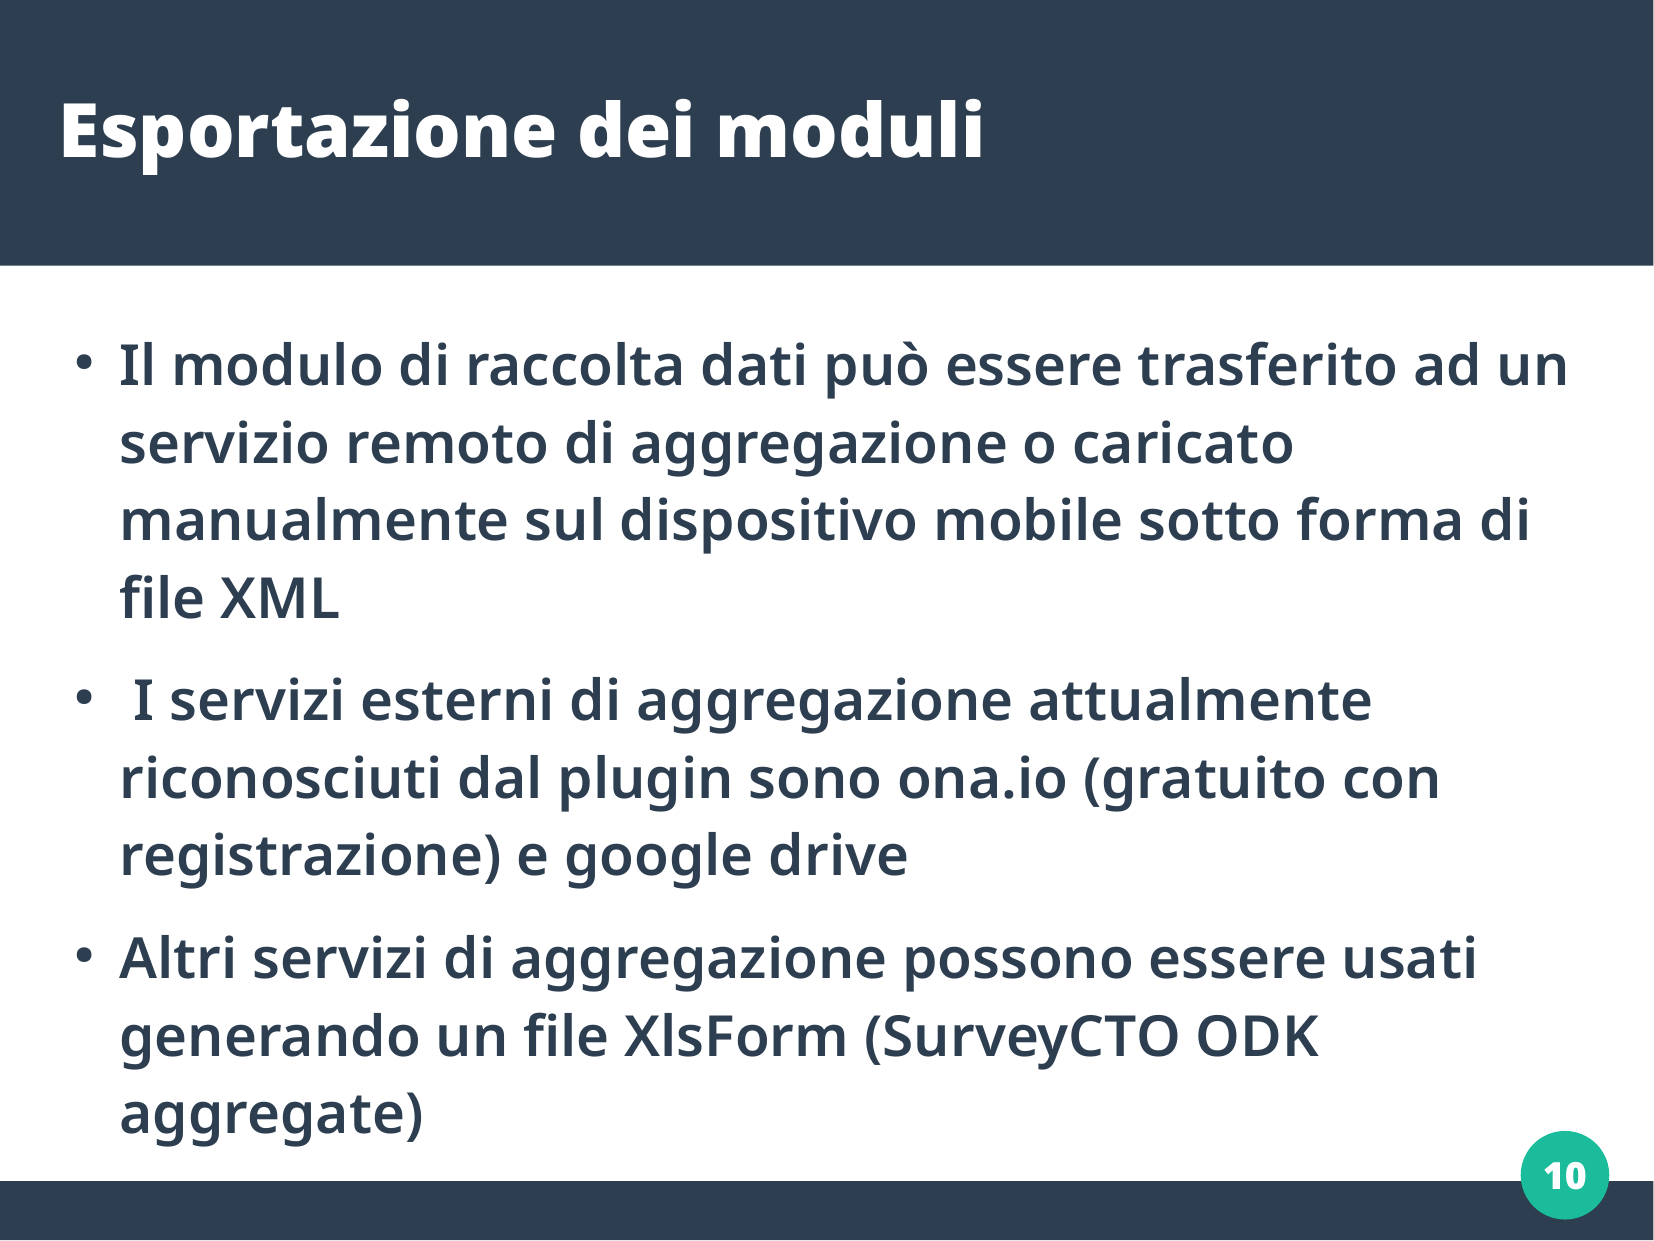

# Esportazione dei moduli
Il modulo di raccolta dati può essere trasferito ad un servizio remoto di aggregazione o caricato manualmente sul dispositivo mobile sotto forma di file XML
 I servizi esterni di aggregazione attualmente riconosciuti dal plugin sono ona.io (gratuito con registrazione) e google drive
Altri servizi di aggregazione possono essere usati generando un file XlsForm (SurveyCTO ODK aggregate)